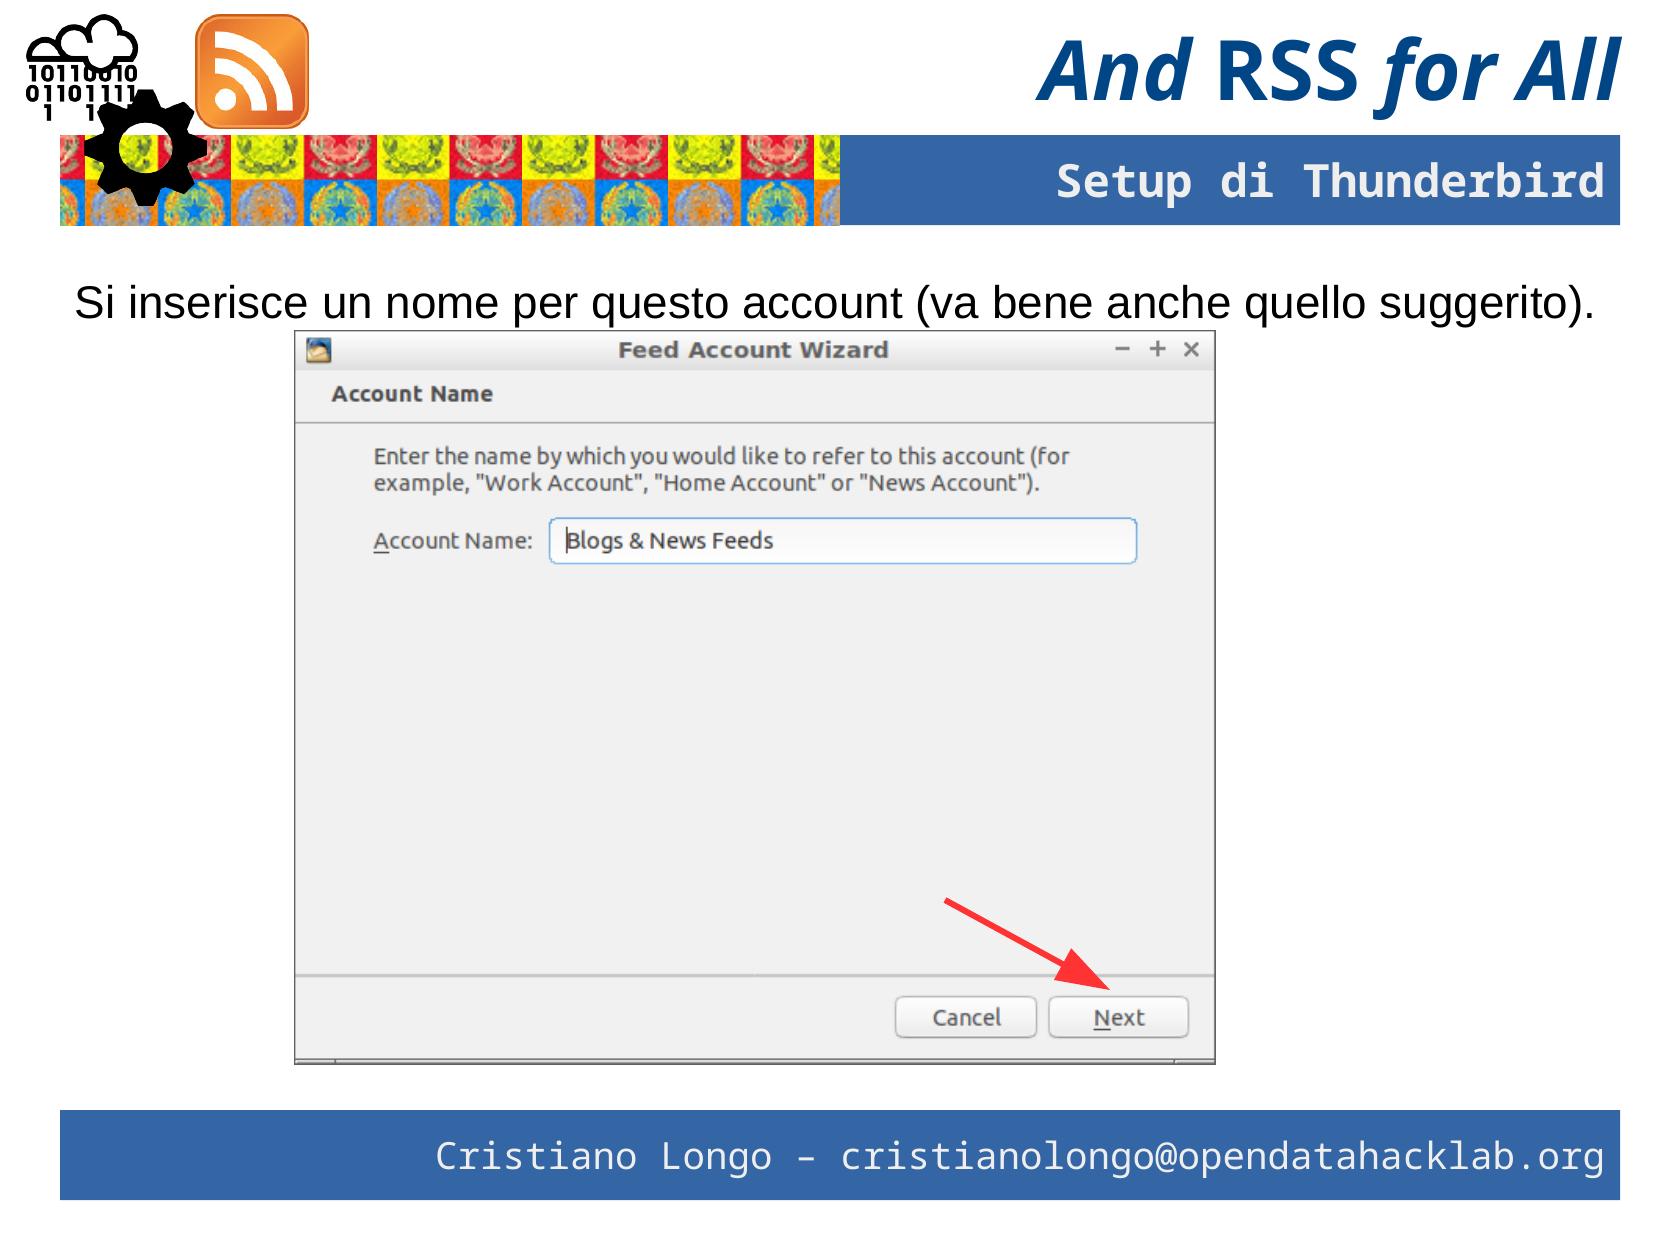

And RSS for All
Setup di Thunderbird
Si inserisce un nome per questo account (va bene anche quello suggerito).
Cristiano Longo – cristianolongo@opendatahacklab.org